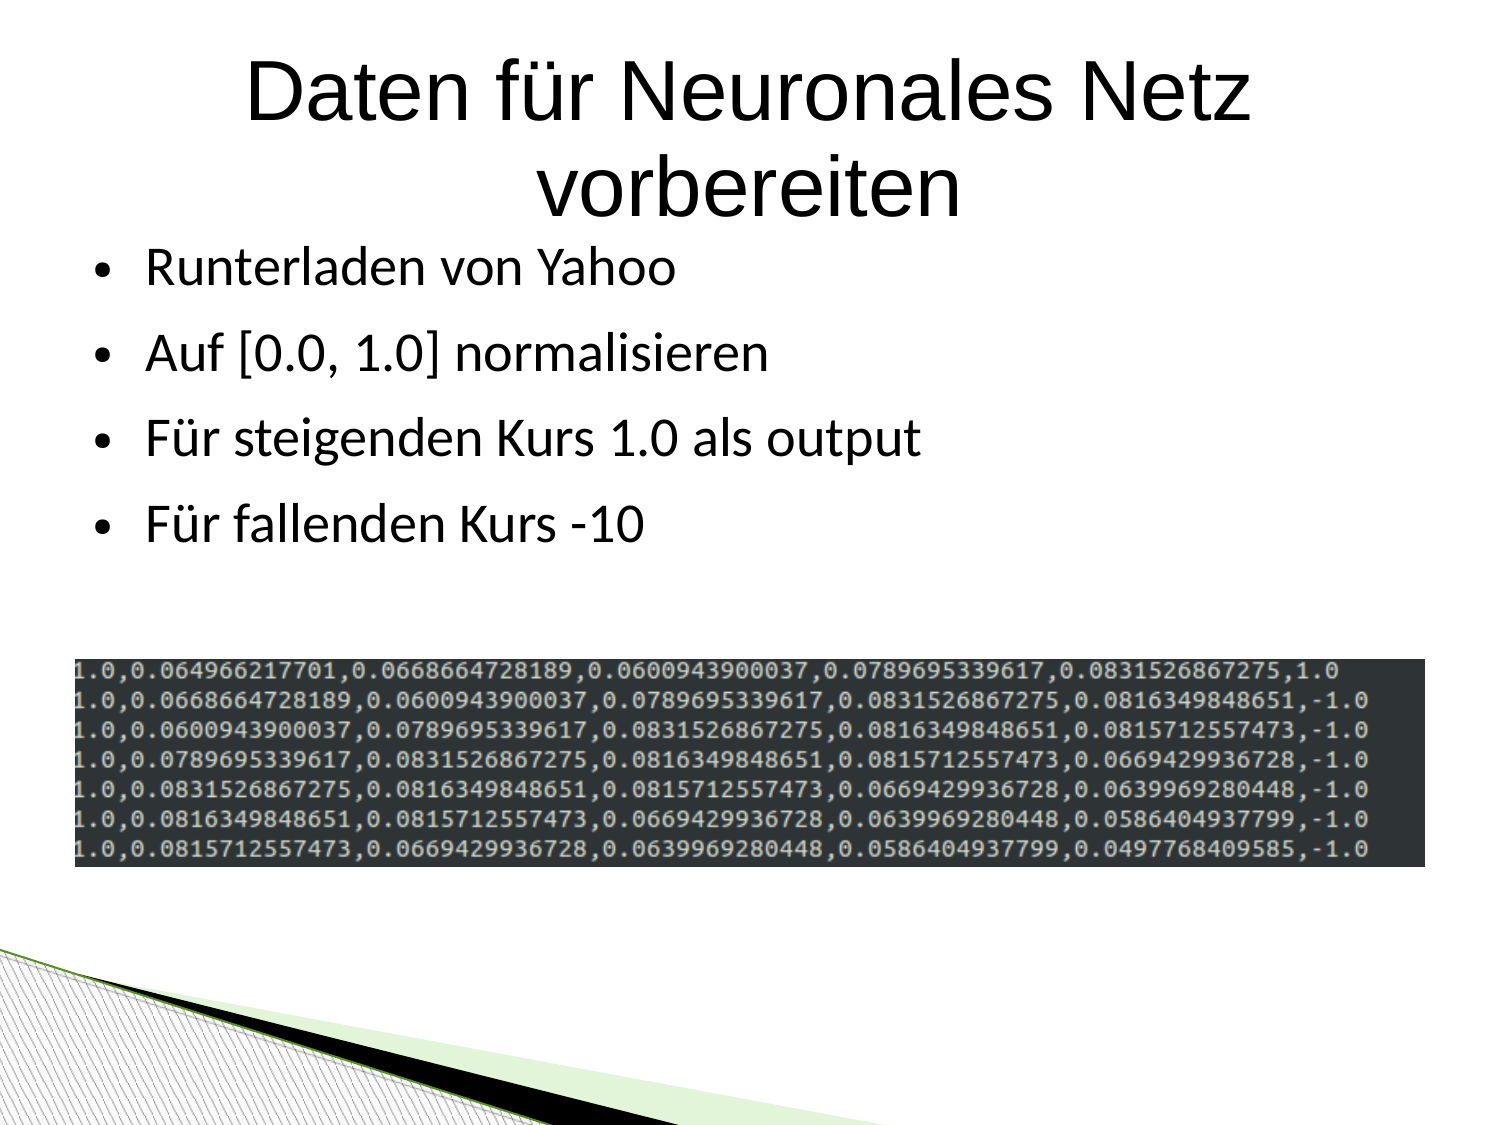

# Daten für Neuronales Netz vorbereiten
Runterladen von Yahoo
Auf [0.0, 1.0] normalisieren
Für steigenden Kurs 1.0 als output
Für fallenden Kurs -10